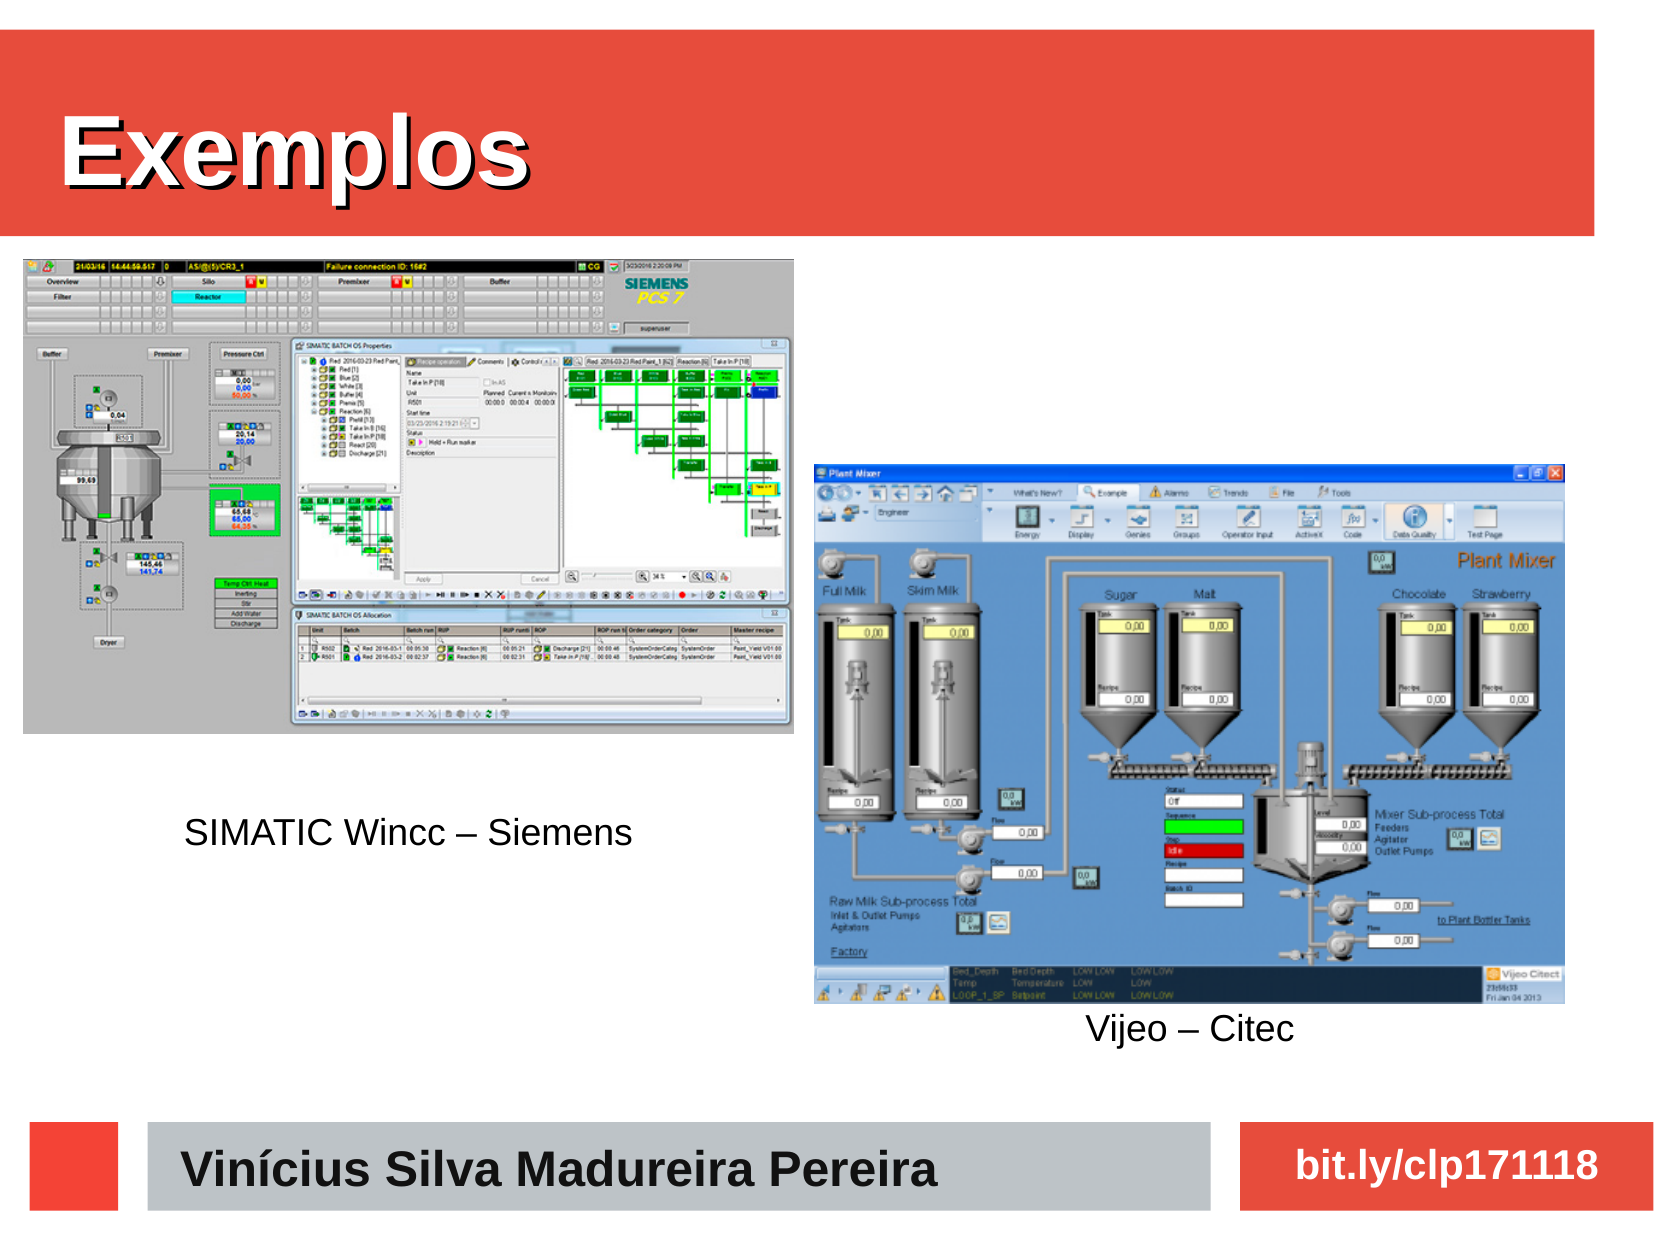

# Exemplos
SIMATIC Wincc – Siemens
Vijeo – Citec
Vinícius Silva Madureira Pereira
bit.ly/clp171118